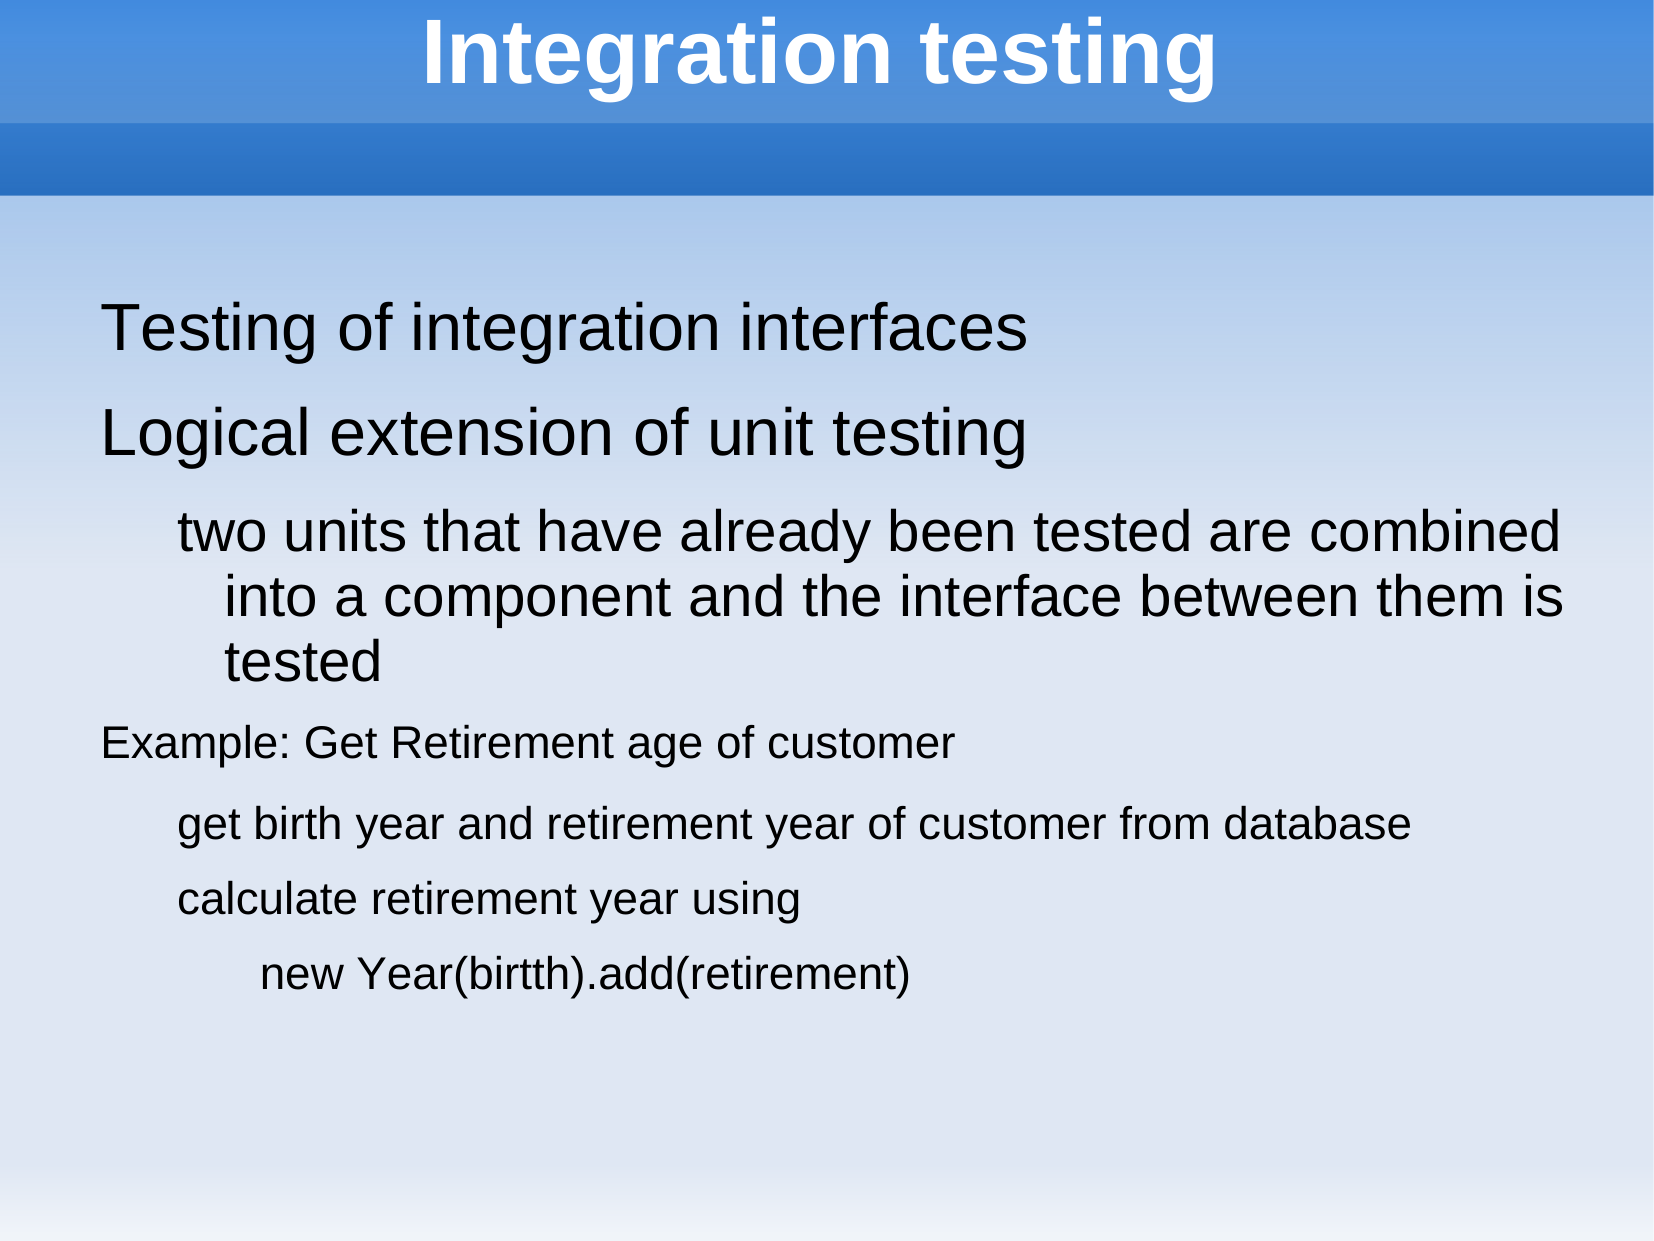

# Integration testing
Testing of integration interfaces
Logical extension of unit testing
two units that have already been tested are combined into a component and the interface between them is tested
Example: Get Retirement age of customer
get birth year and retirement year of customer from database
calculate retirement year using
new Year(birtth).add(retirement)